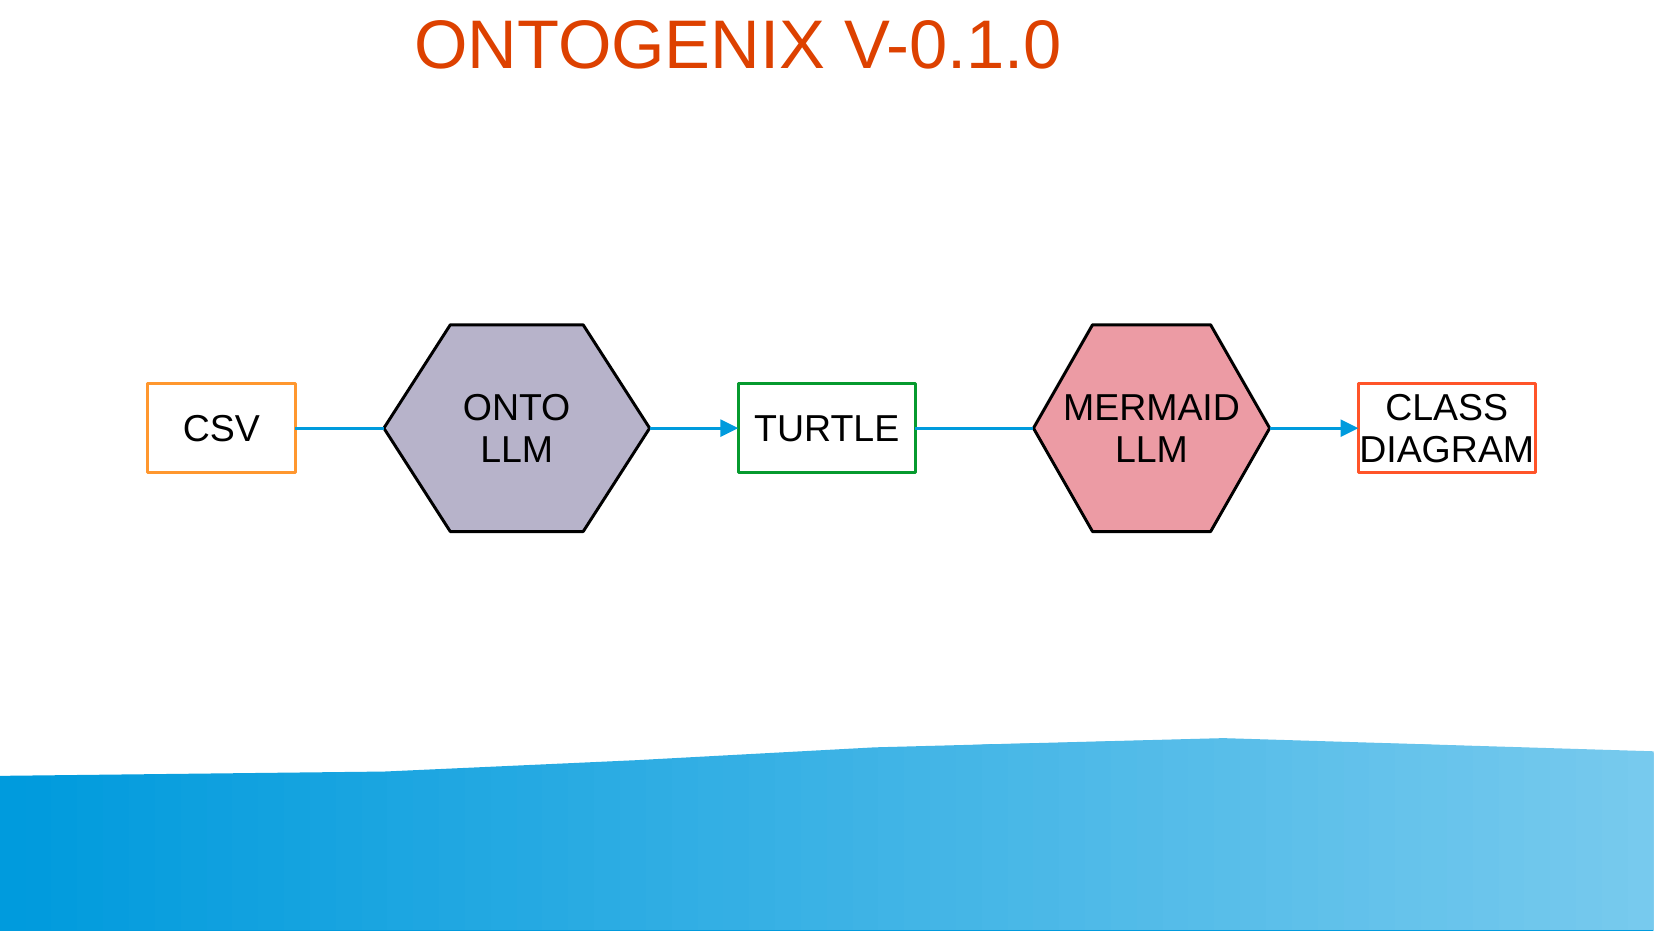

# ONTOGENIX V-0.1.0
ONTO
LLM
MERMAID
LLM
CSV
TURTLE
CLASS
DIAGRAM